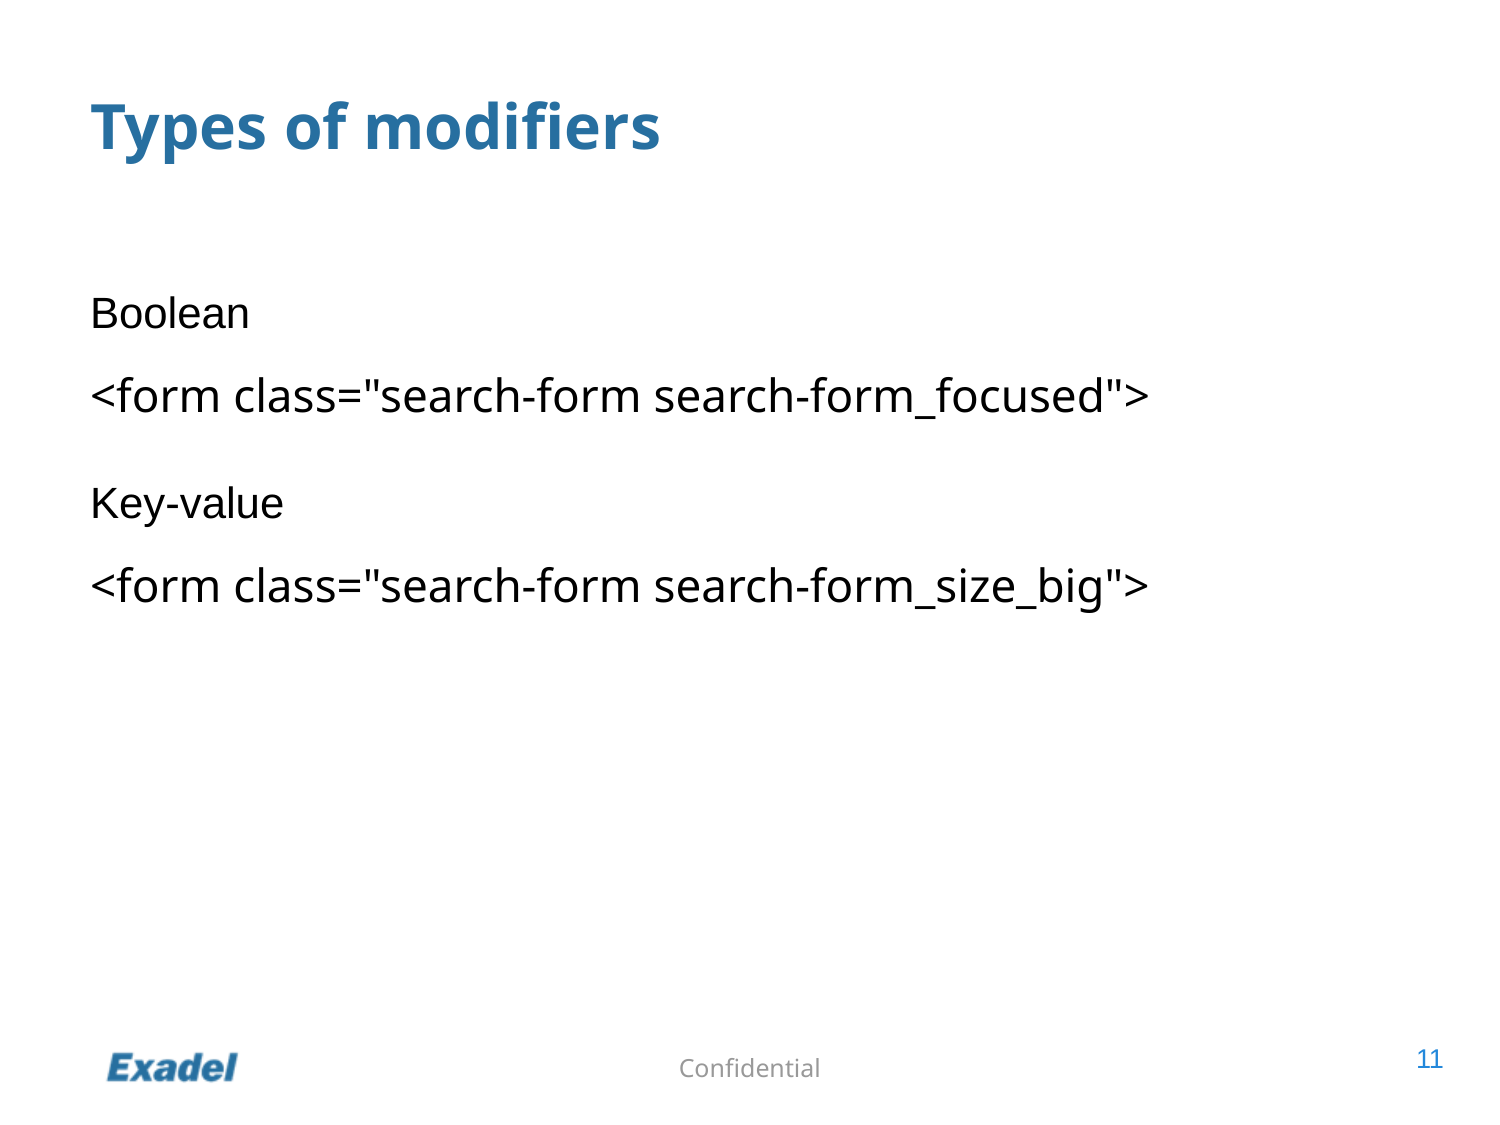

# Types of modifiers
Boolean
<form class="search-form search-form_focused">
Key-value
<form class="search-form search-form_size_big">